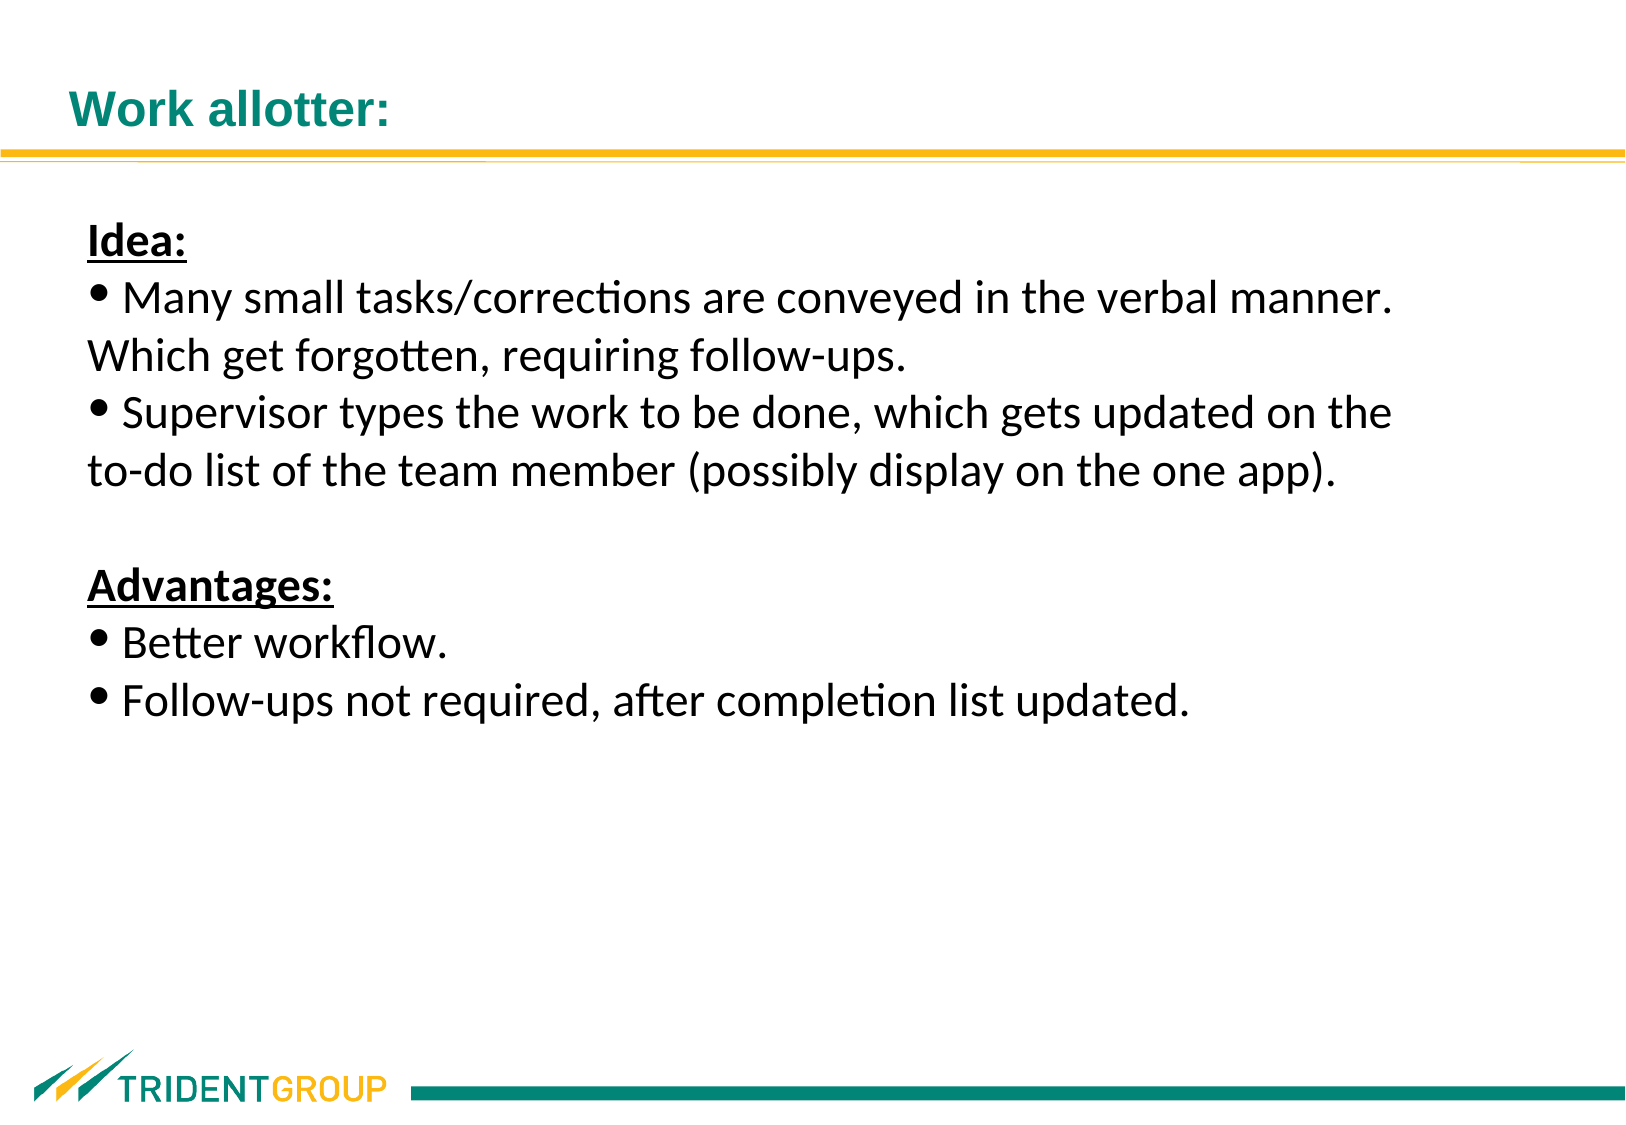

# Work allotter:
Idea:
 Many small tasks/corrections are conveyed in the verbal manner. Which get forgotten, requiring follow-ups.
 Supervisor types the work to be done, which gets updated on the to-do list of the team member (possibly display on the one app).
Advantages:
 Better workflow.
 Follow-ups not required, after completion list updated.